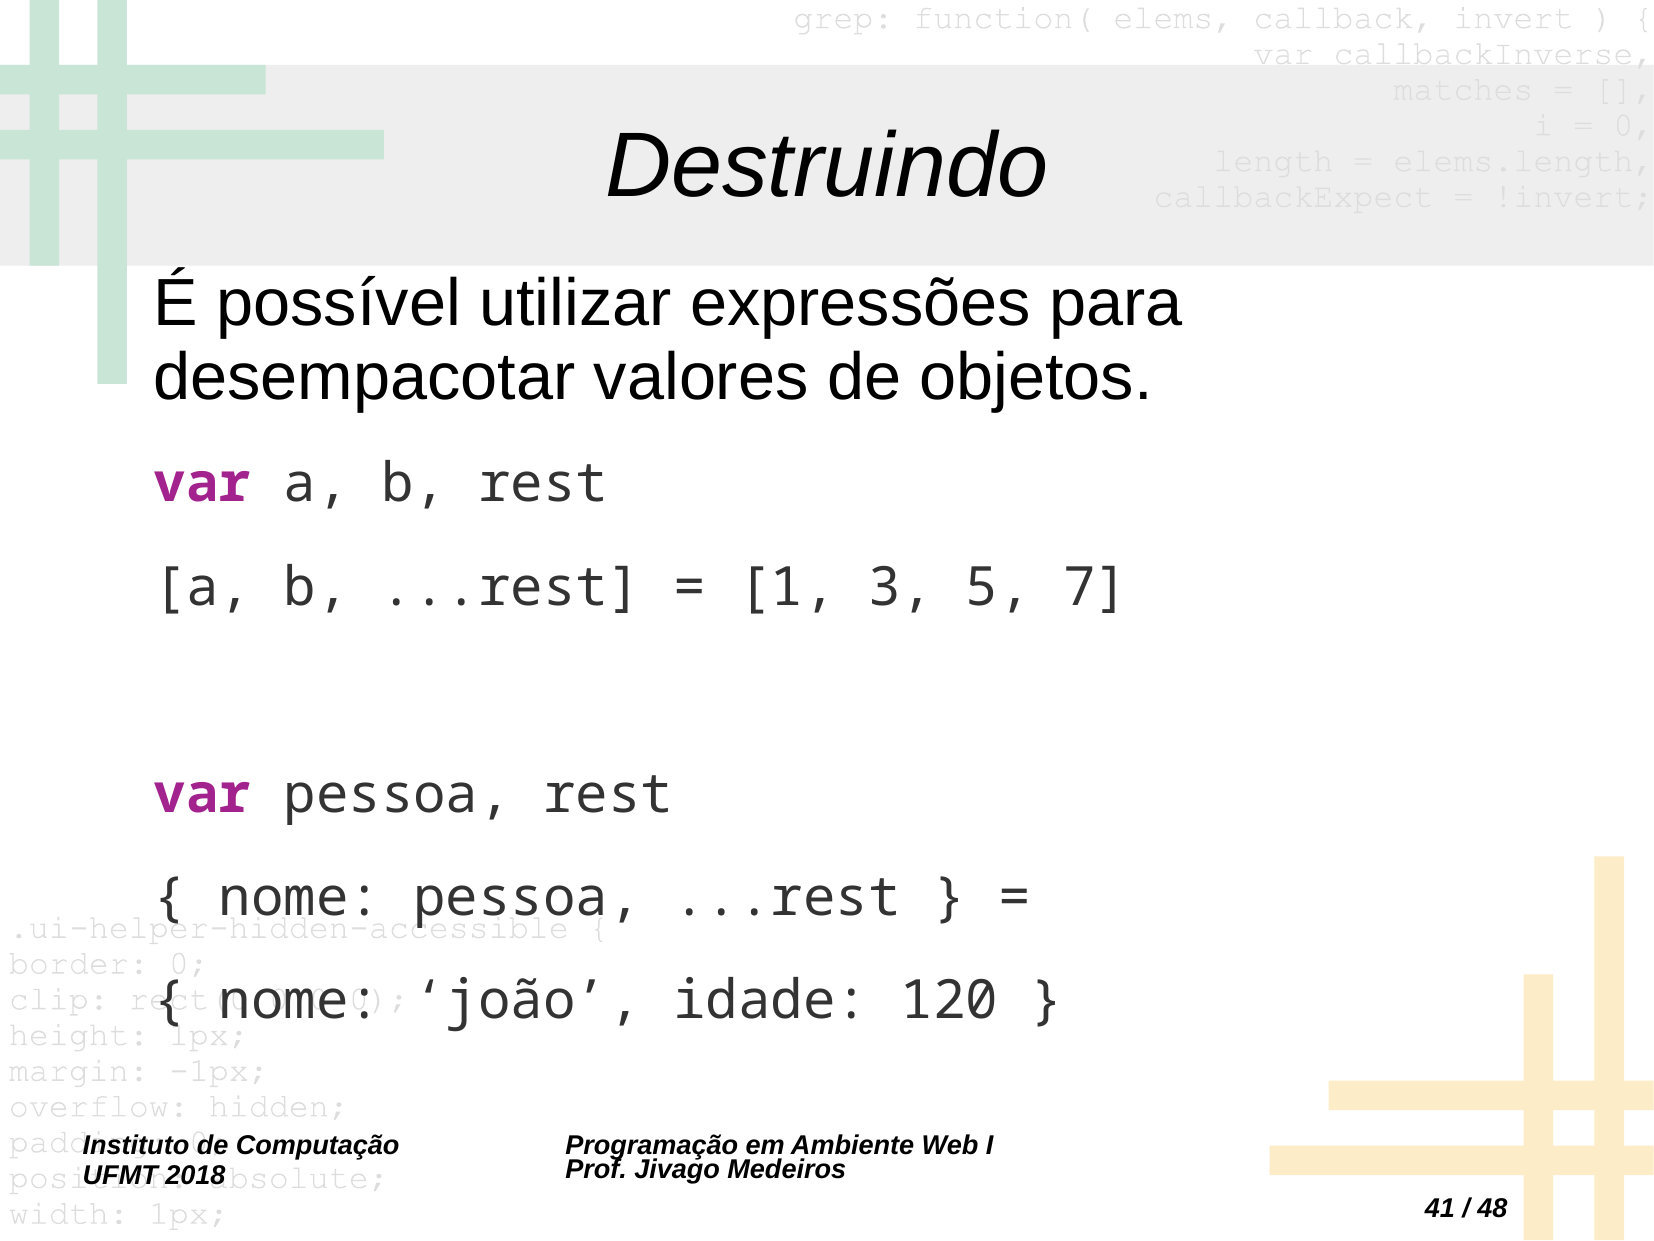

# Destruindo
É possível utilizar expressões para desempacotar valores de objetos.
var a, b, rest
[a, b, ...rest] = [1, 3, 5, 7]
var pessoa, rest
{ nome: pessoa, ...rest } =
{ nome: ‘joão’, idade: 120 }
Programação em Ambiente Web I Prof. Jivago Medeiros
41